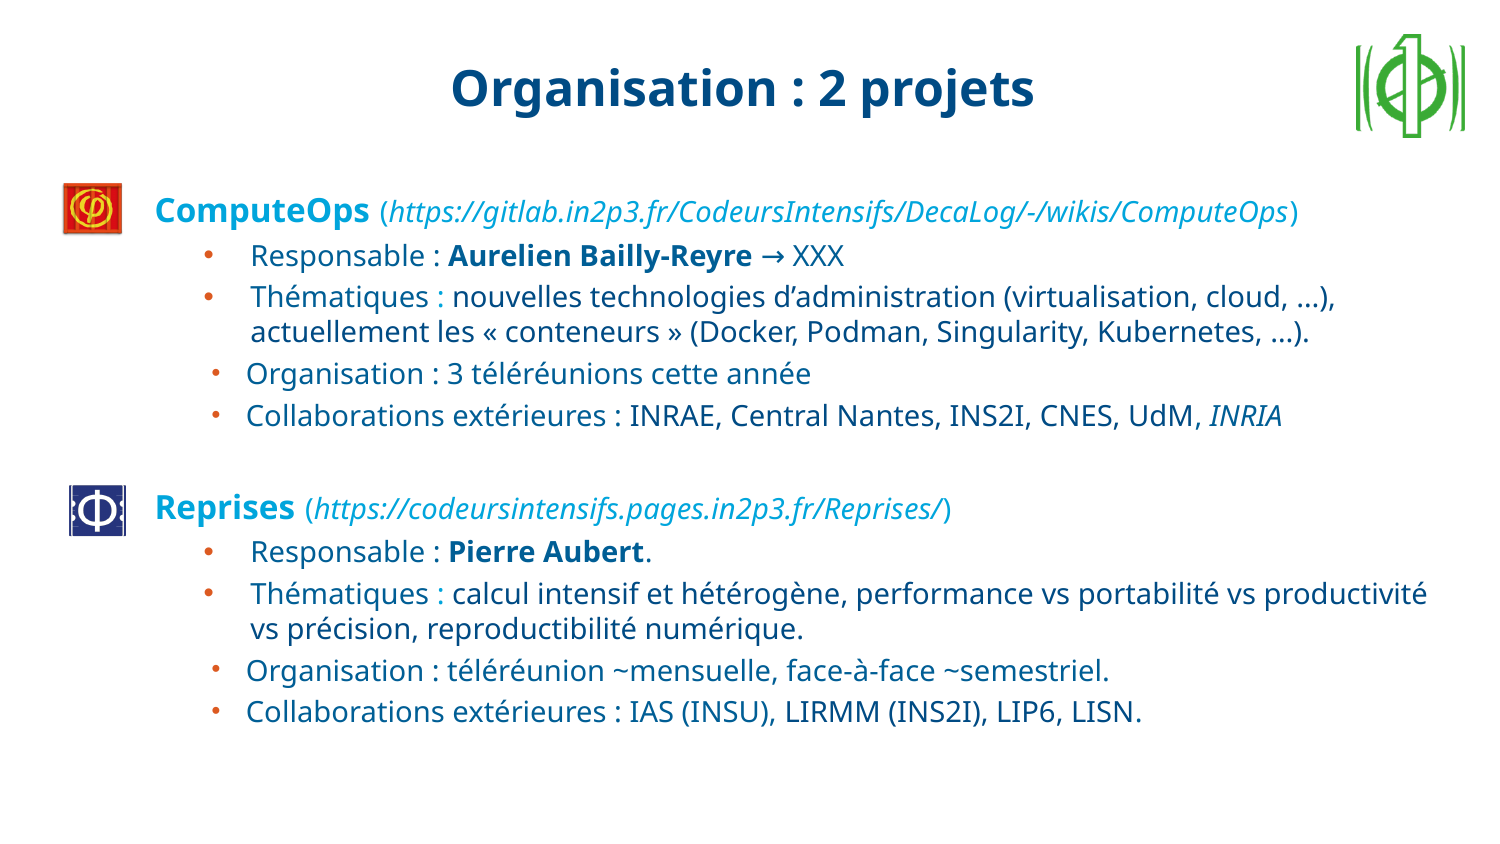

Organisation : 2 projets
ComputeOps (https://gitlab.in2p3.fr/CodeursIntensifs/DecaLog/-/wikis/ComputeOps)
Responsable : Aurelien Bailly-Reyre → XXX
Thématiques : nouvelles technologies d’administration (virtualisation, cloud, …), actuellement les « conteneurs » (Docker, Podman, Singularity, Kubernetes, …).
Organisation : 3 téléréunions cette année
Collaborations extérieures : INRAE, Central Nantes, INS2I, CNES, UdM, INRIA
Reprises (https://codeursintensifs.pages.in2p3.fr/Reprises/)
Responsable : Pierre Aubert.
Thématiques : calcul intensif et hétérogène, performance vs portabilité vs productivité vs précision, reproductibilité numérique.
Organisation : téléréunion ~mensuelle, face-à-face ~semestriel.
Collaborations extérieures : IAS (INSU), LIRMM (INS2I), LIP6, LISN.